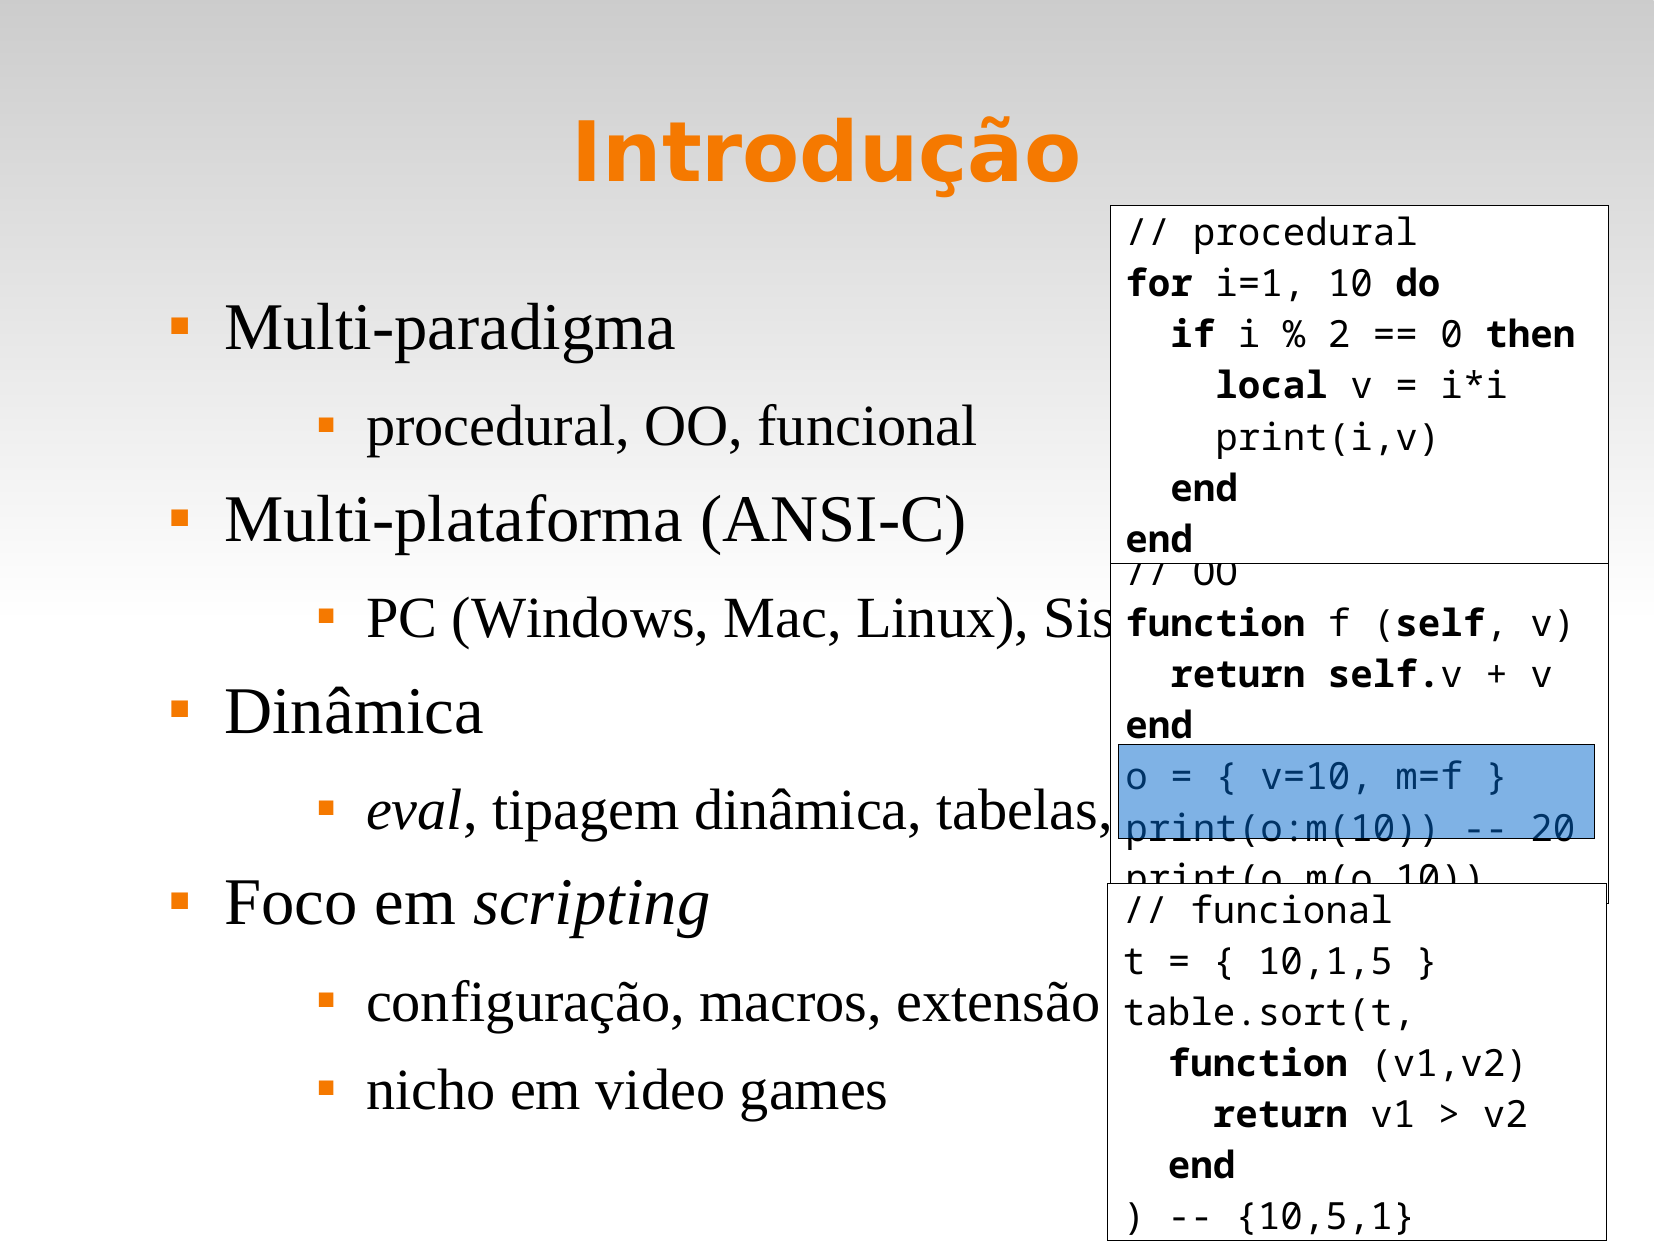

# Introdução
// procedural
for i=1, 10 do
 if i % 2 == 0 then
 local v = i*i
 print(i,v)
 end
end
Multi-paradigma
procedural, OO, funcional
Multi-plataforma (ANSI-C)
PC (Windows, Mac, Linux), Sistemas embarcados
Dinâmica
eval, tipagem dinâmica, tabelas, coleta de lixo
Foco em scripting
configuração, macros, extensão
nicho em video games
// OO
function f (self, v)
 return self.v + v
end
o = { v=10, m=f }
print(o:m(10)) -- 20
print(o.m(o,10))
// funcional
t = { 10,1,5 }
table.sort(t,
 function (v1,v2)
 return v1 > v2
 end
) -- {10,5,1}